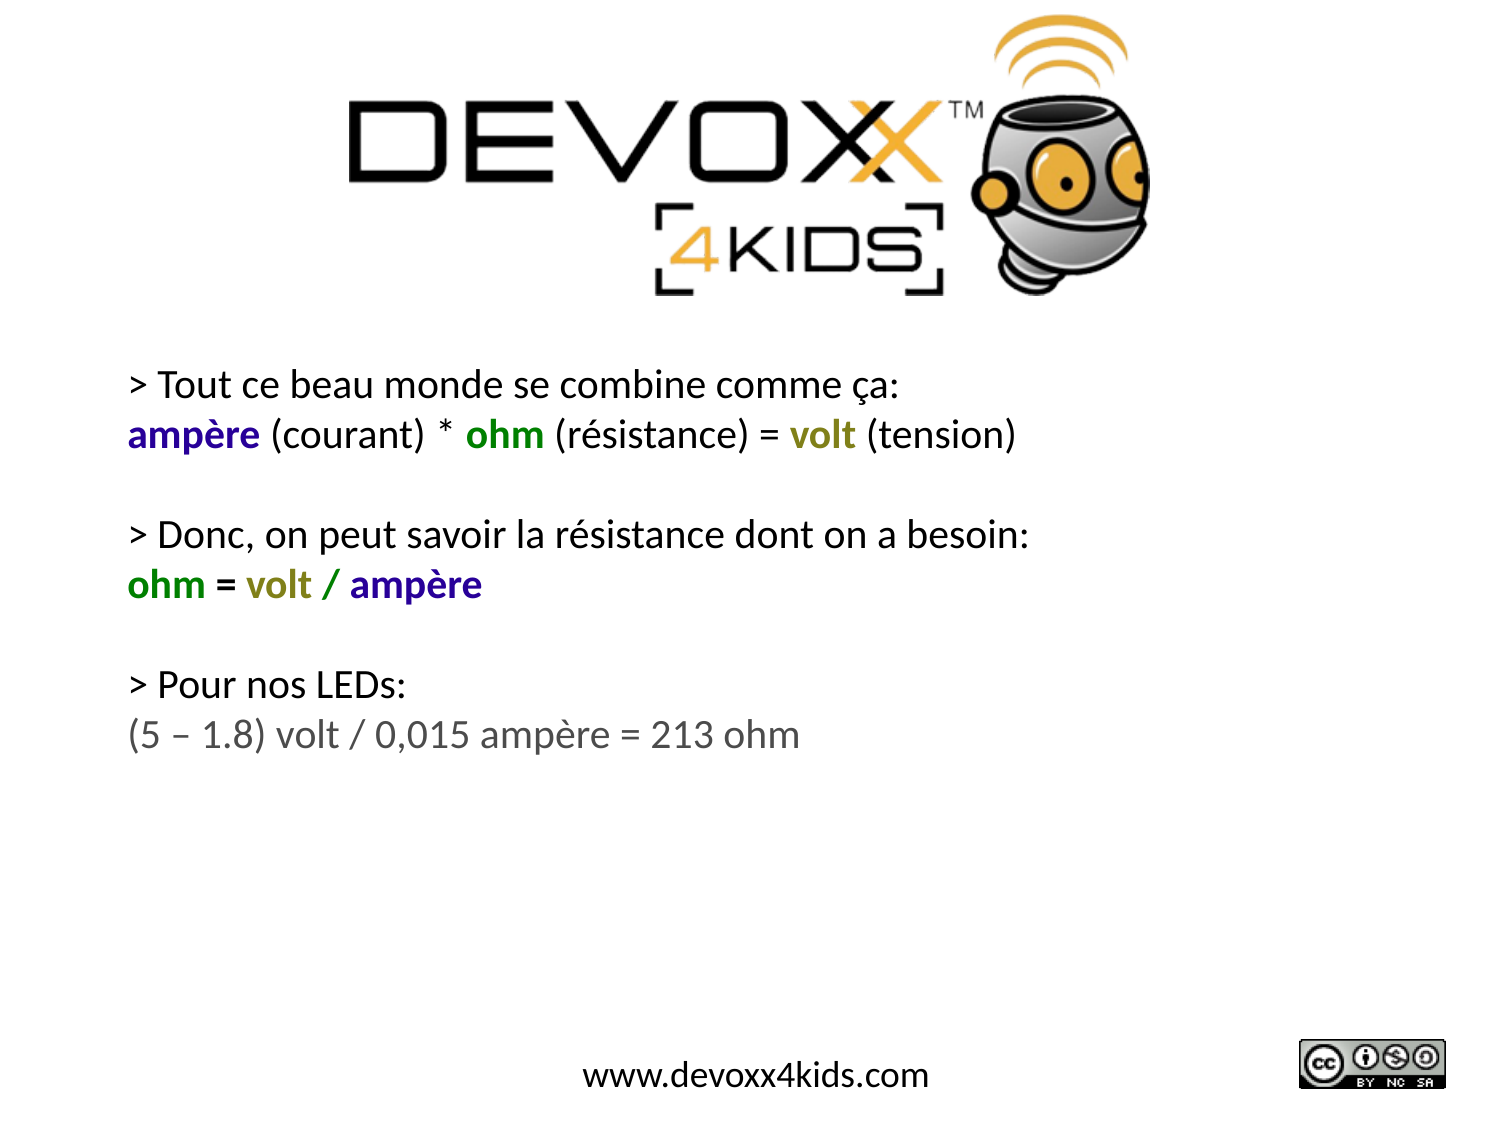

# > Tout ce beau monde se combine comme ça: ampère (courant) * ohm (résistance) = volt (tension) > Donc, on peut savoir la résistance dont on a besoin: ohm = volt / ampère > Pour nos LEDs: (5 – 1.8) volt / 0,015 ampère = 213 ohm